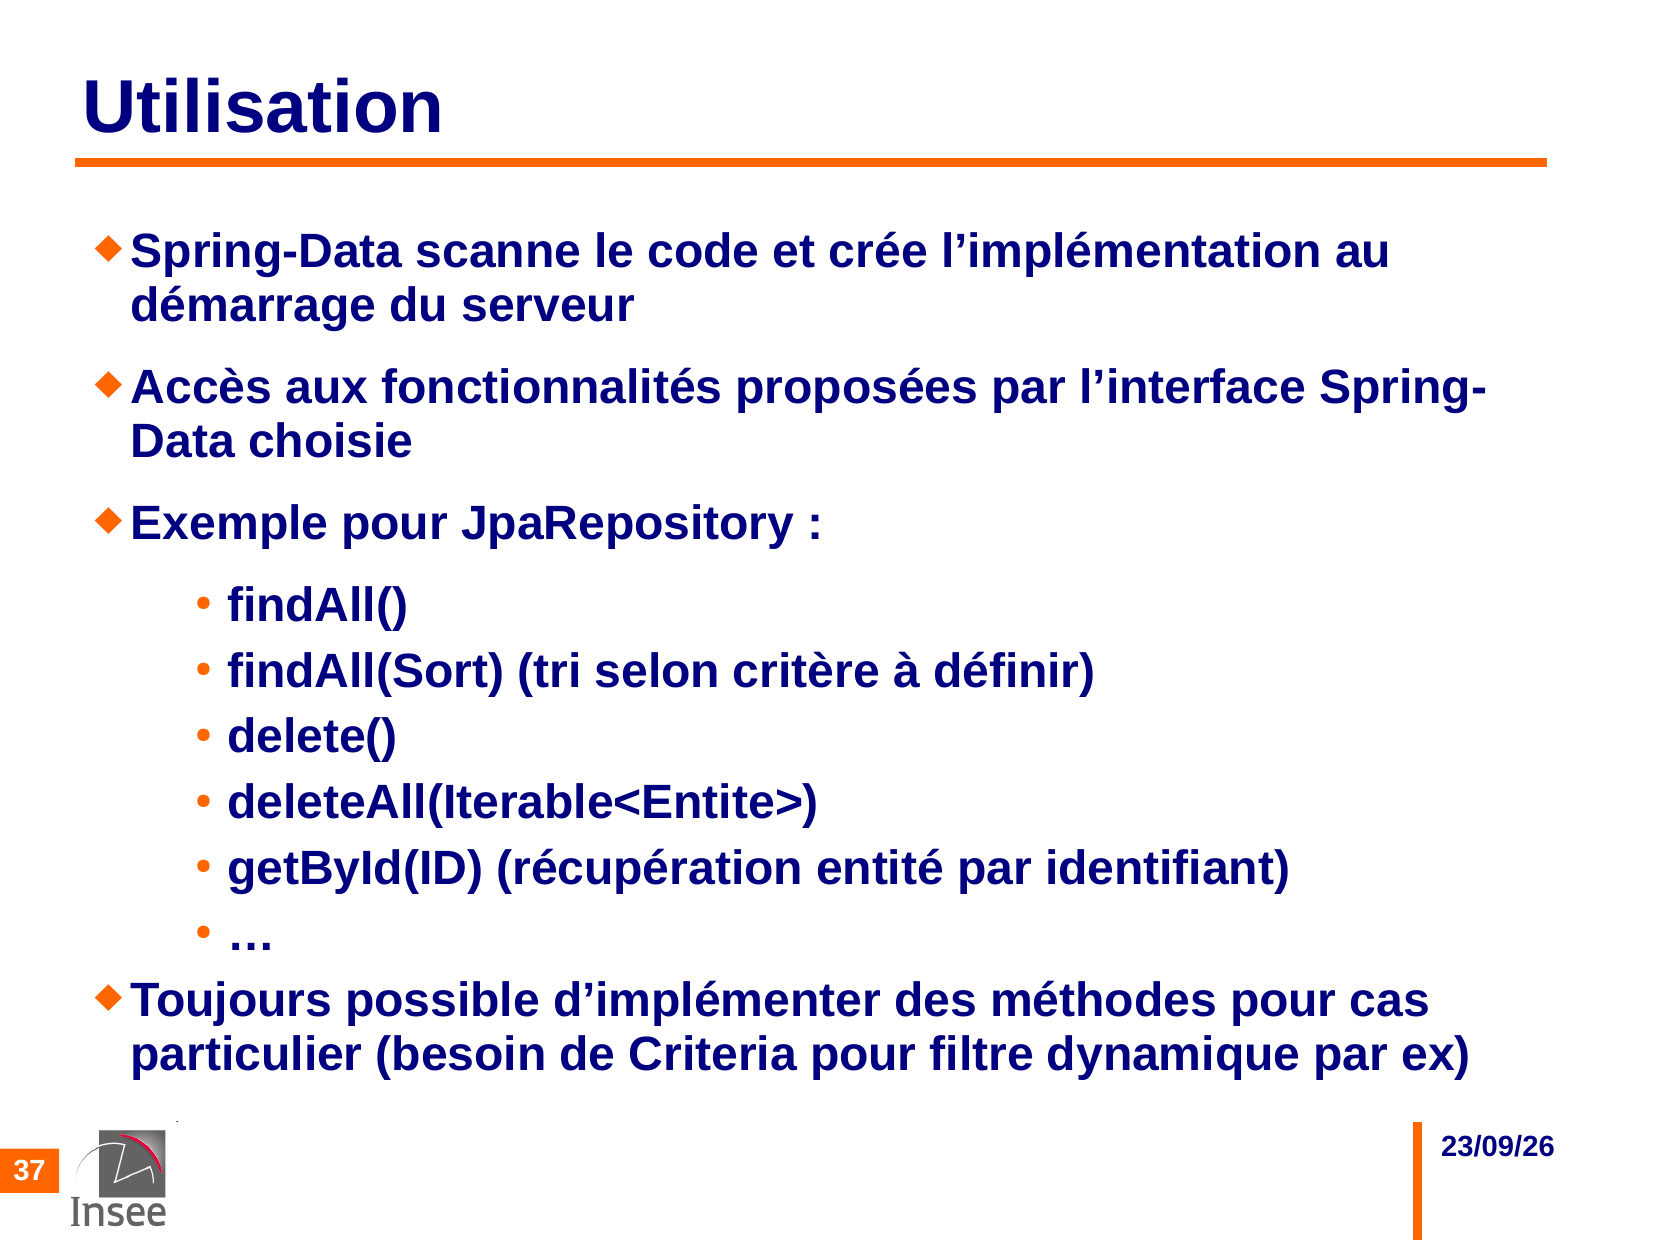

# Utilisation
Spring-Data scanne le code et crée l’implémentation au démarrage du serveur
Accès aux fonctionnalités proposées par l’interface Spring-Data choisie
Exemple pour JpaRepository :
findAll()
findAll(Sort) (tri selon critère à définir)
delete()
deleteAll(Iterable<Entite>)
getById(ID) (récupération entité par identifiant)
…
Toujours possible d’implémenter des méthodes pour cas particulier (besoin de Criteria pour filtre dynamique par ex)
37